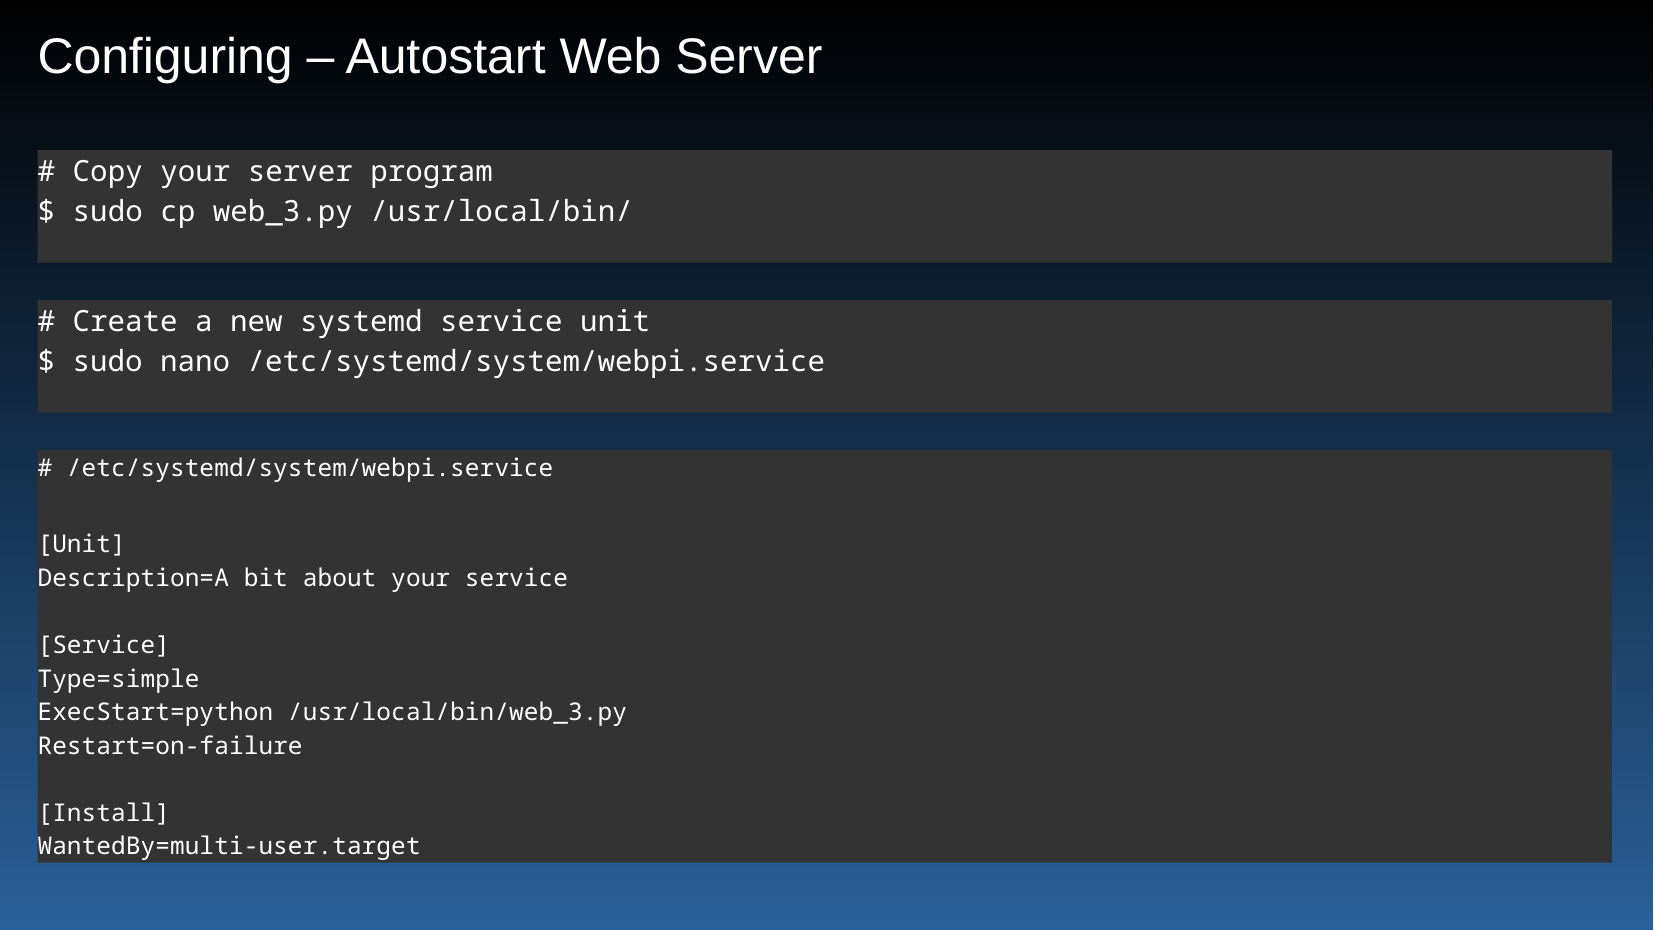

# Configuring – Autostart Web Server
# Copy your server program
$ sudo cp web_3.py /usr/local/bin/
# Create a new systemd service unit
$ sudo nano /etc/systemd/system/webpi.service
# /etc/systemd/system/webpi.service
[Unit]
Description=A bit about your service
[Service]
Type=simple
ExecStart=python /usr/local/bin/web_3.py
Restart=on-failure
[Install]
WantedBy=multi-user.target